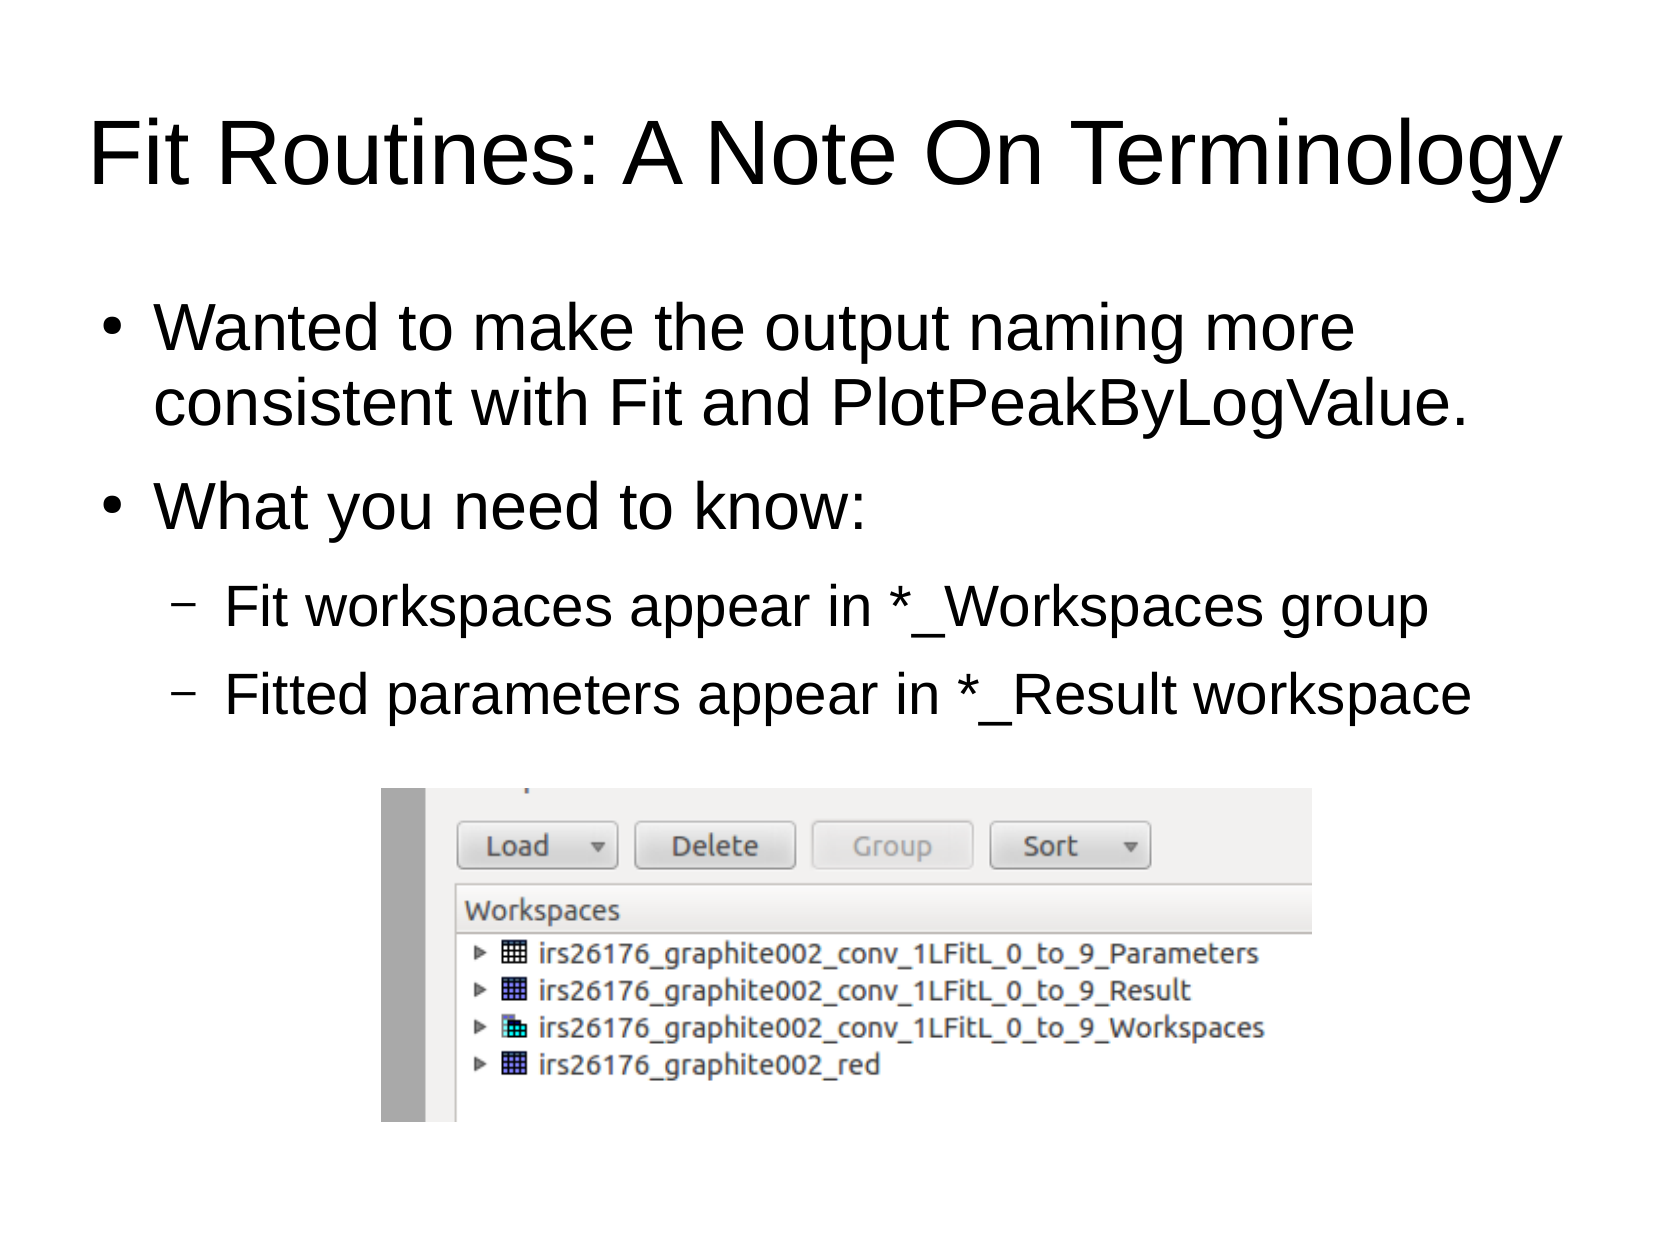

# Fit Routines: A Note On Terminology
Wanted to make the output naming more consistent with Fit and PlotPeakByLogValue.
What you need to know:
Fit workspaces appear in *_Workspaces group
Fitted parameters appear in *_Result workspace